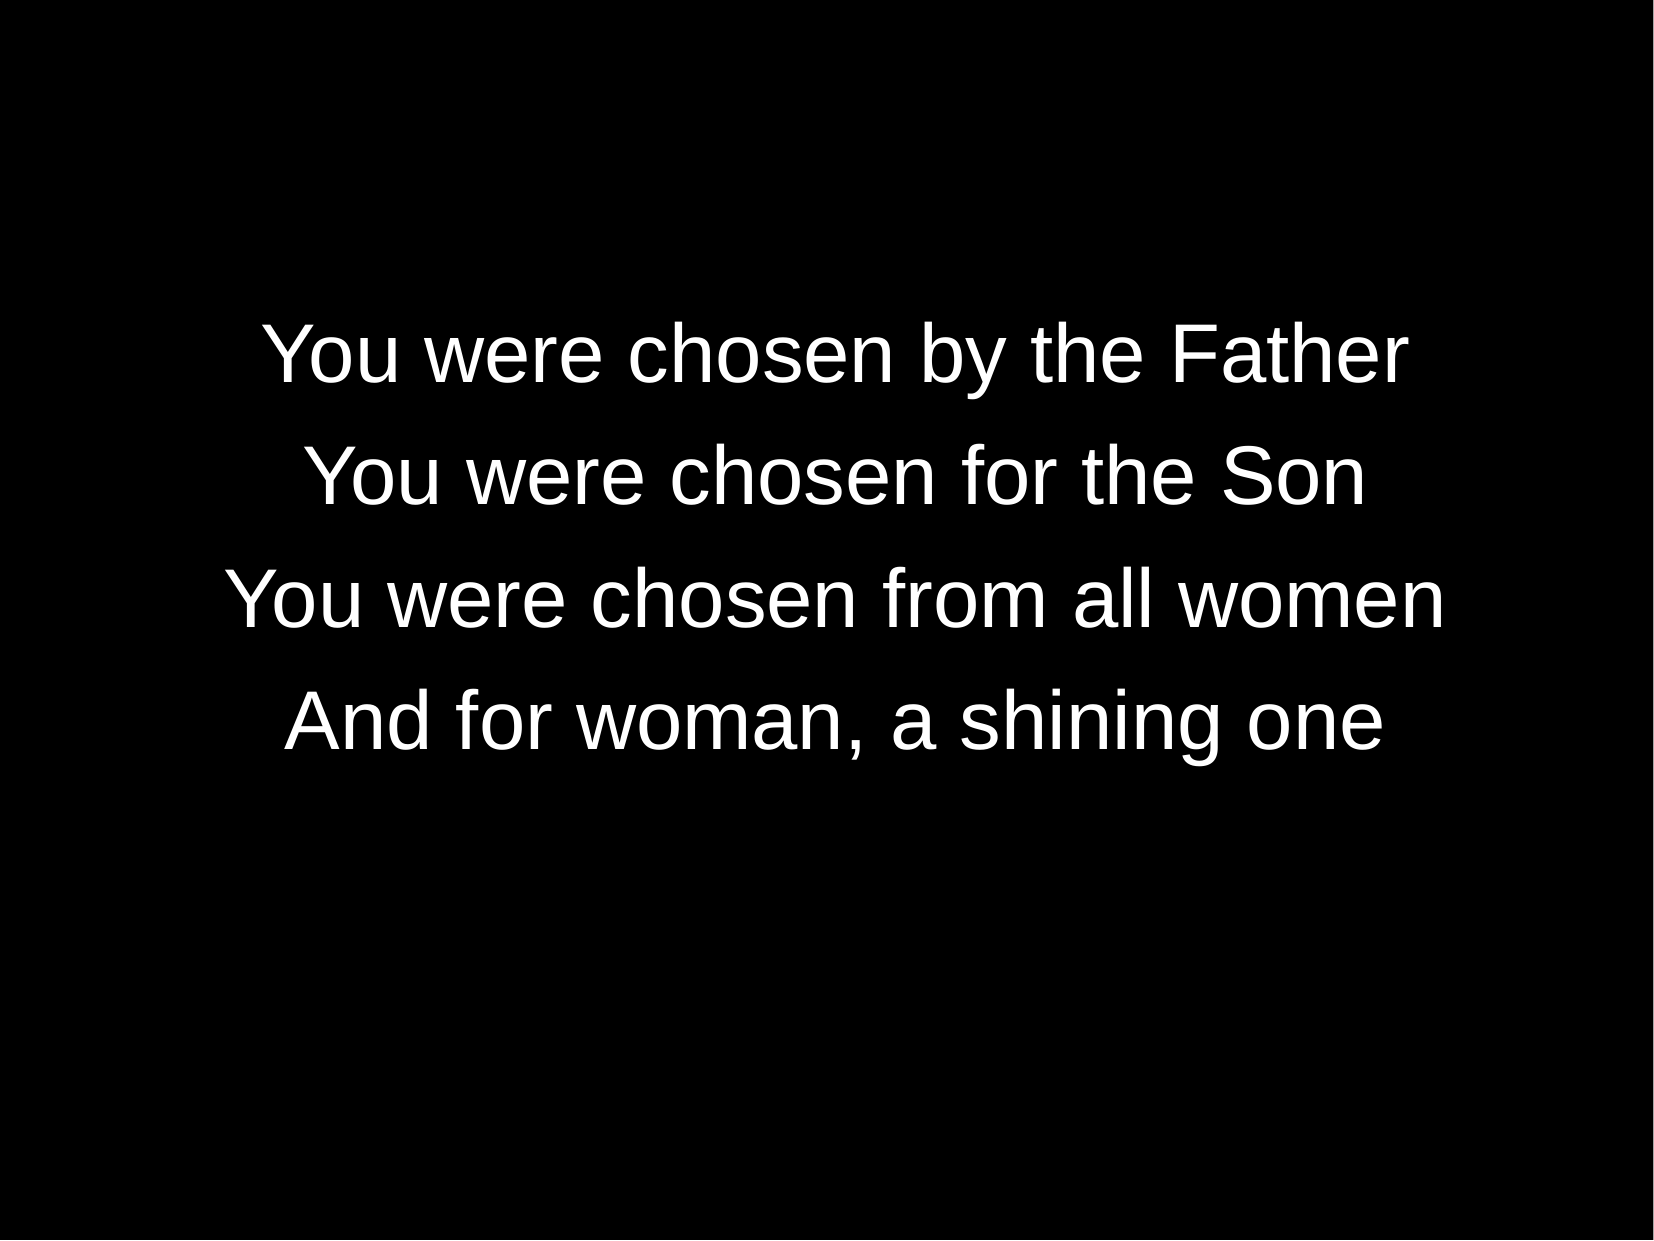

#
You were chosen by the Father
You were chosen for the Son
You were chosen from all women
And for woman, a shining one